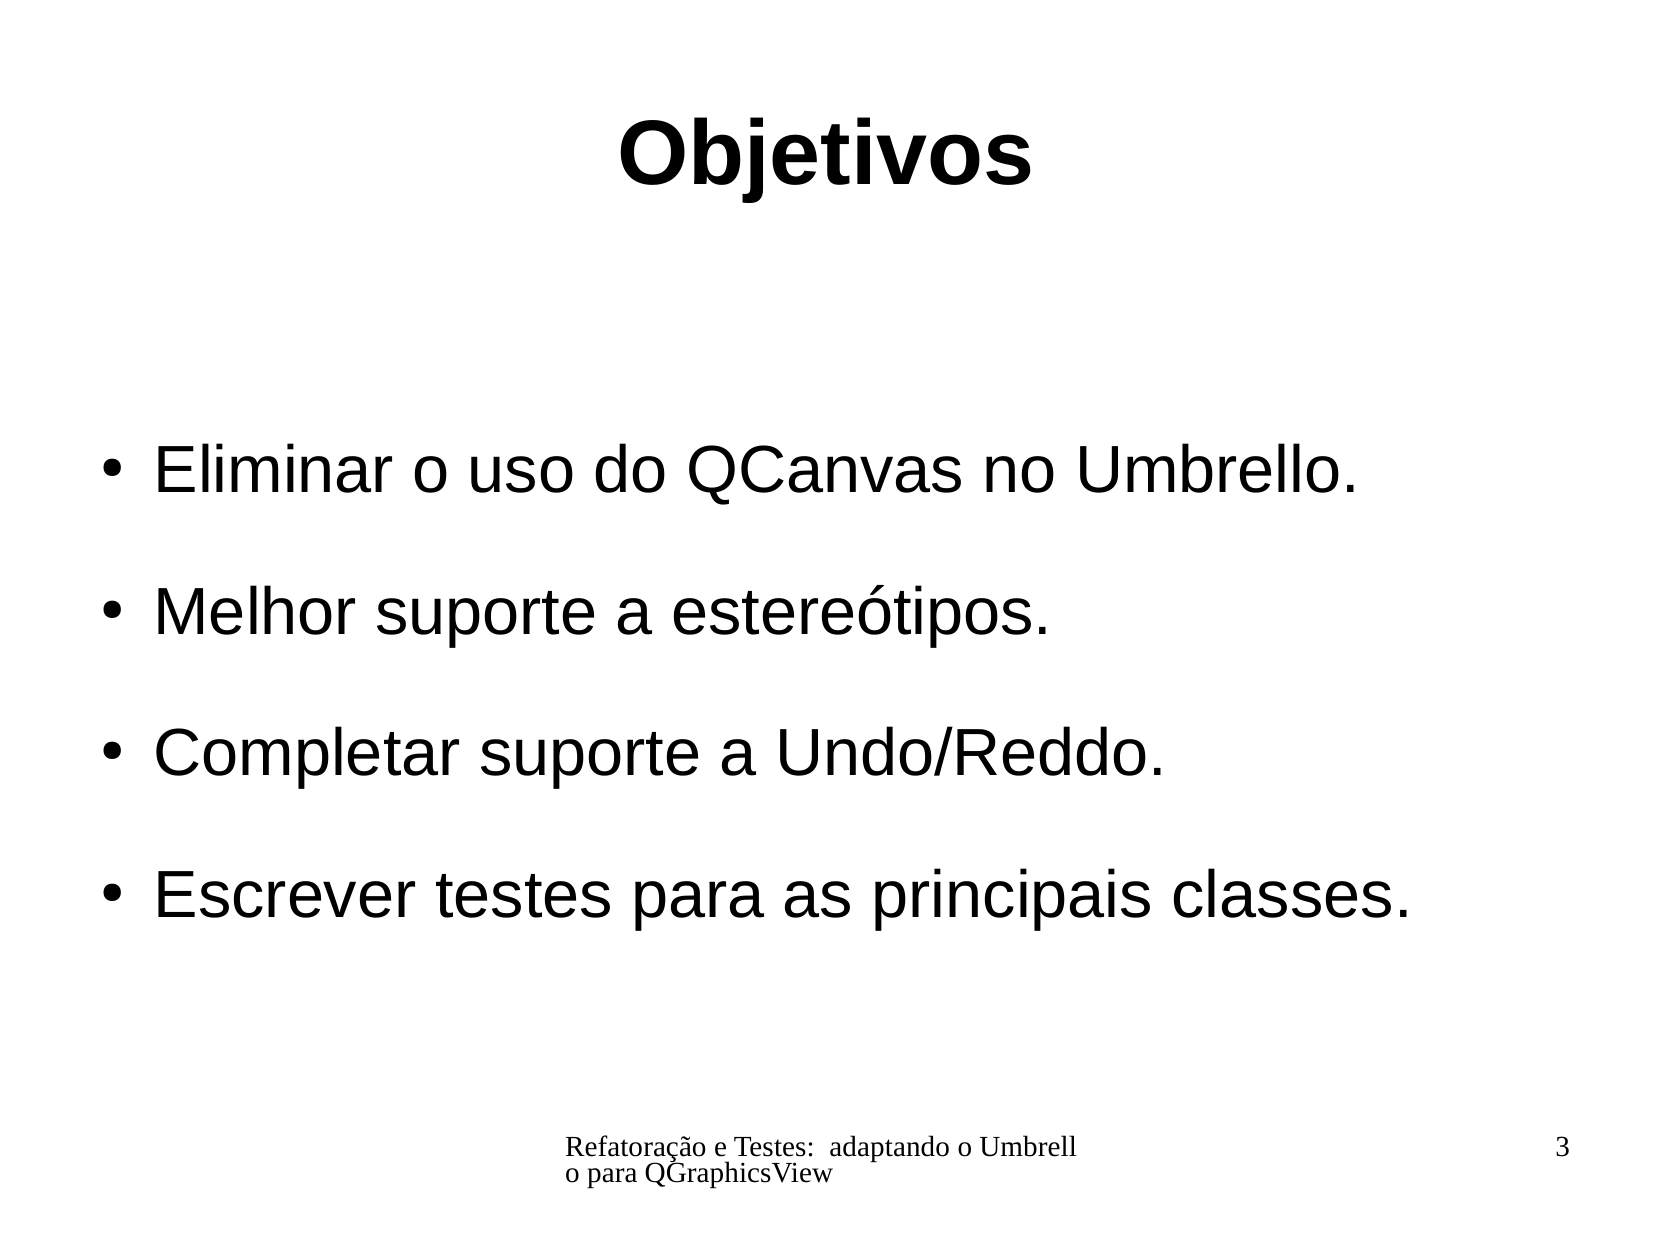

# Objetivos
Eliminar o uso do QCanvas no Umbrello.
Melhor suporte a estereótipos.
Completar suporte a Undo/Reddo.
Escrever testes para as principais classes.
Refatoração e Testes: adaptando o Umbrello para QGraphicsView
3